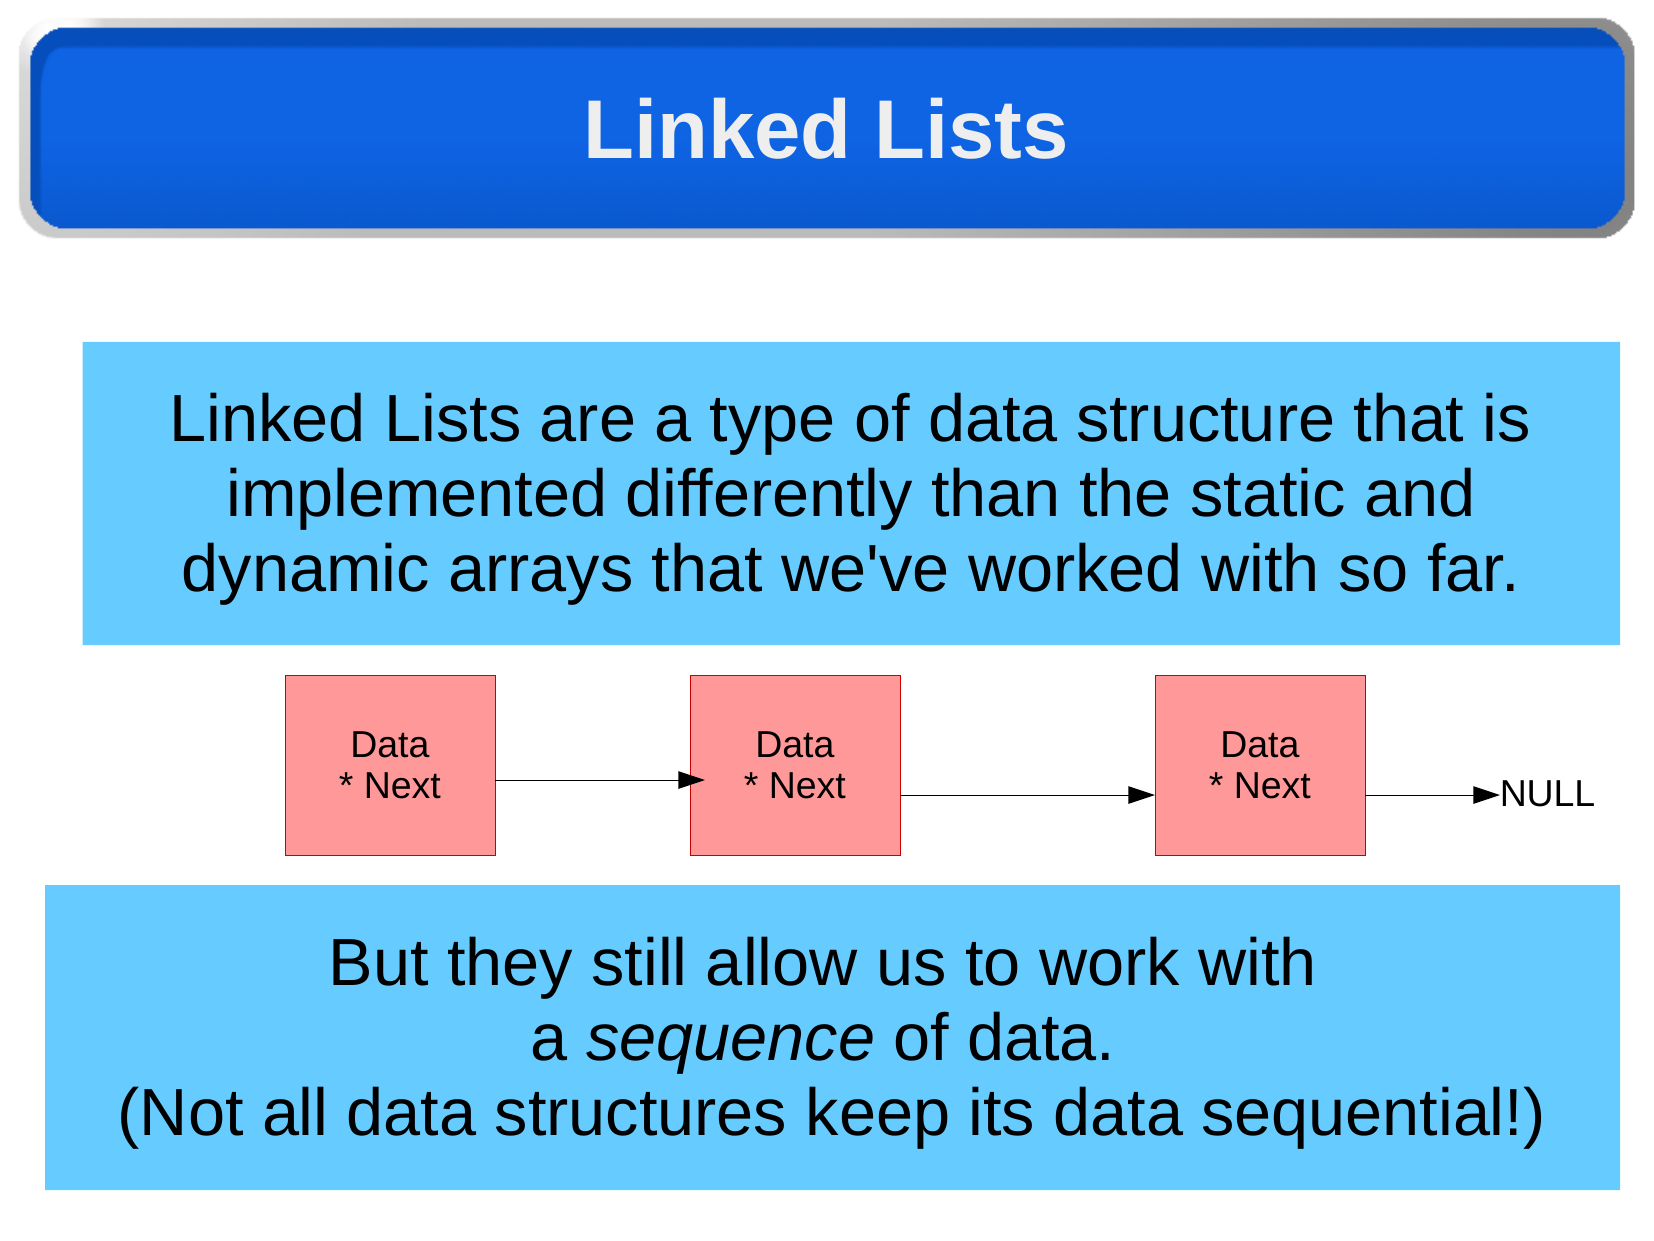

# Linked Lists
Linked Lists are a type of data structure that is implemented differently than the static and dynamic arrays that we've worked with so far.
Data
* Next
Data
* Next
Data
* Next
NULL
But they still allow us to work with
a sequence of data.
(Not all data structures keep its data sequential!)